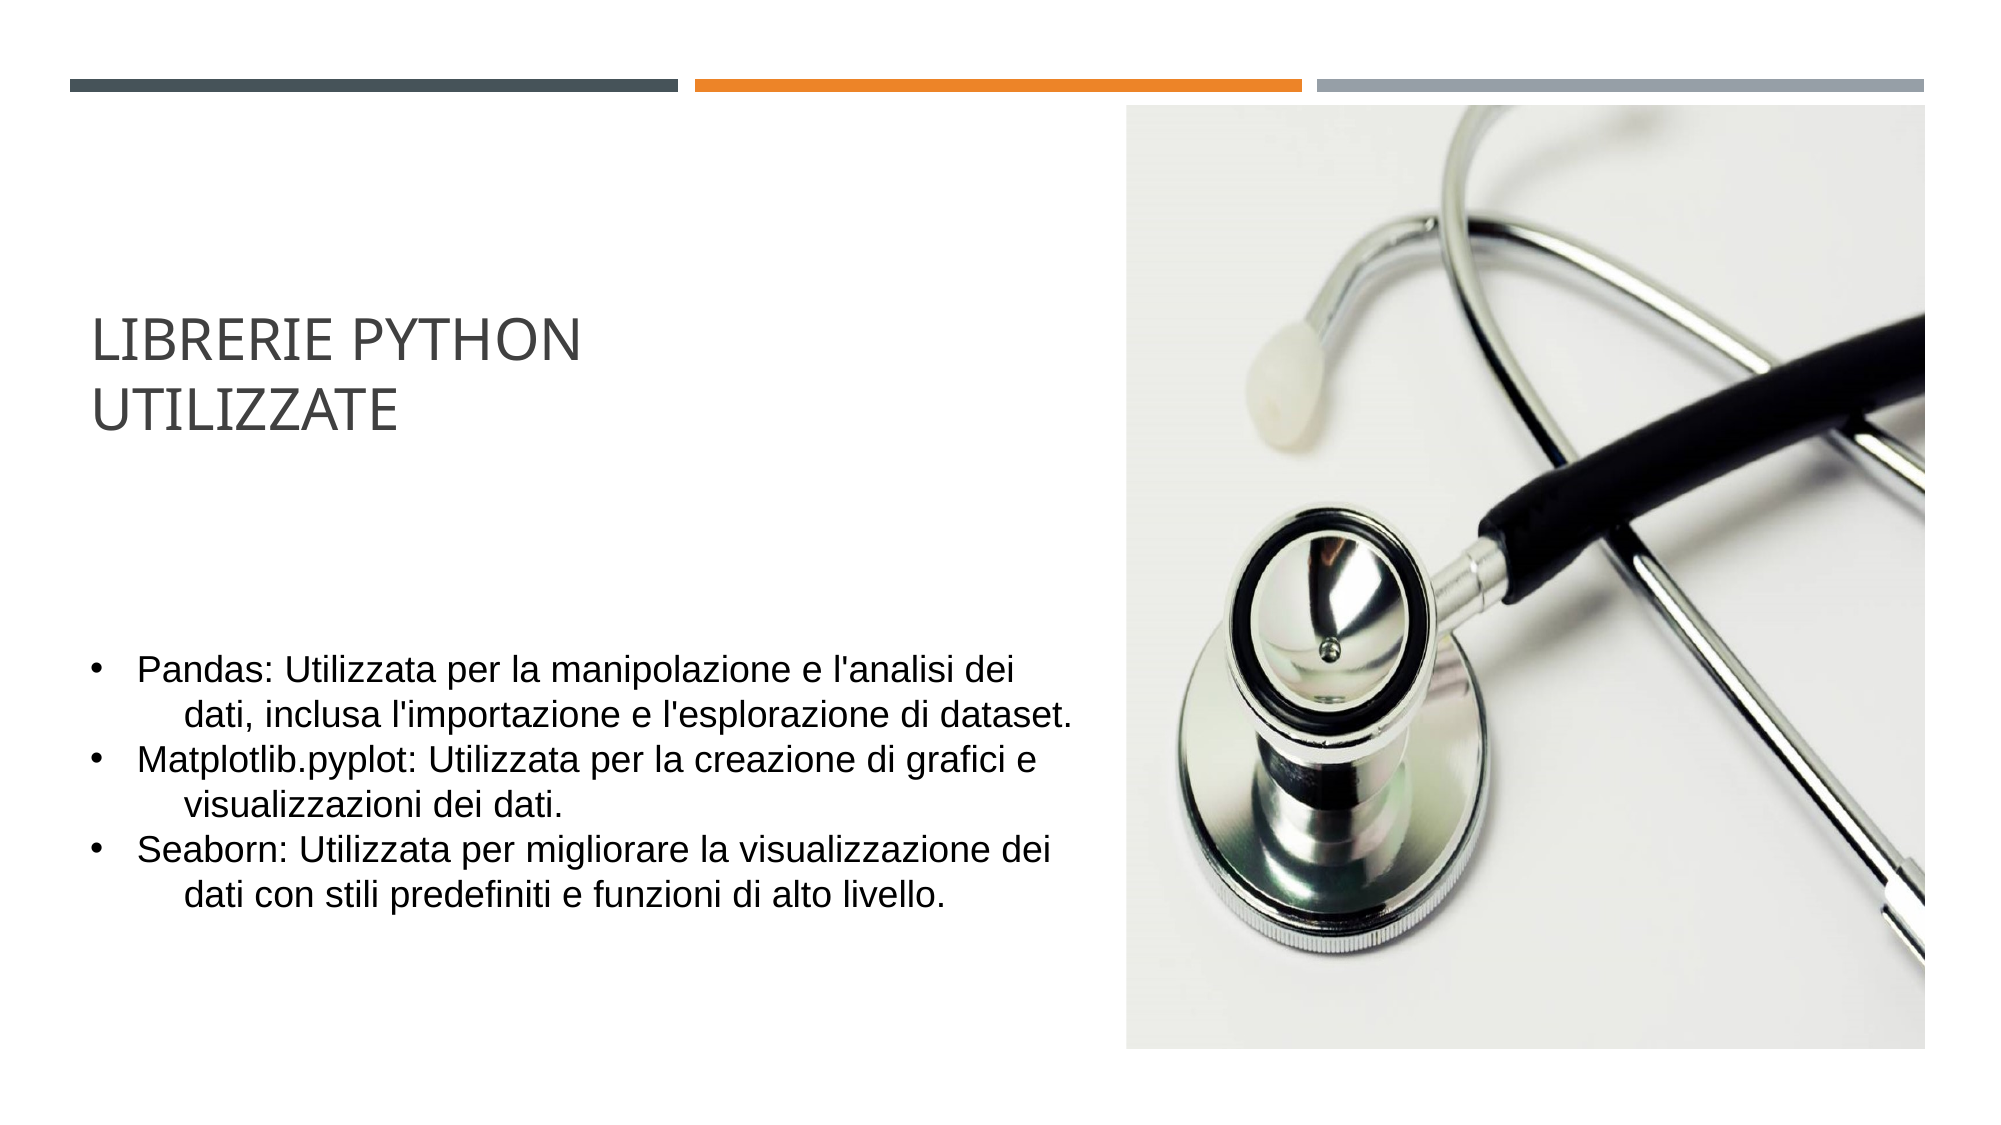

# librerie python utilizzate
Pandas: Utilizzata per la manipolazione e l'analisi dei dati, inclusa l'importazione e l'esplorazione di dataset.
Matplotlib.pyplot: Utilizzata per la creazione di grafici e visualizzazioni dei dati.
Seaborn: Utilizzata per migliorare la visualizzazione dei dati con stili predefiniti e funzioni di alto livello.